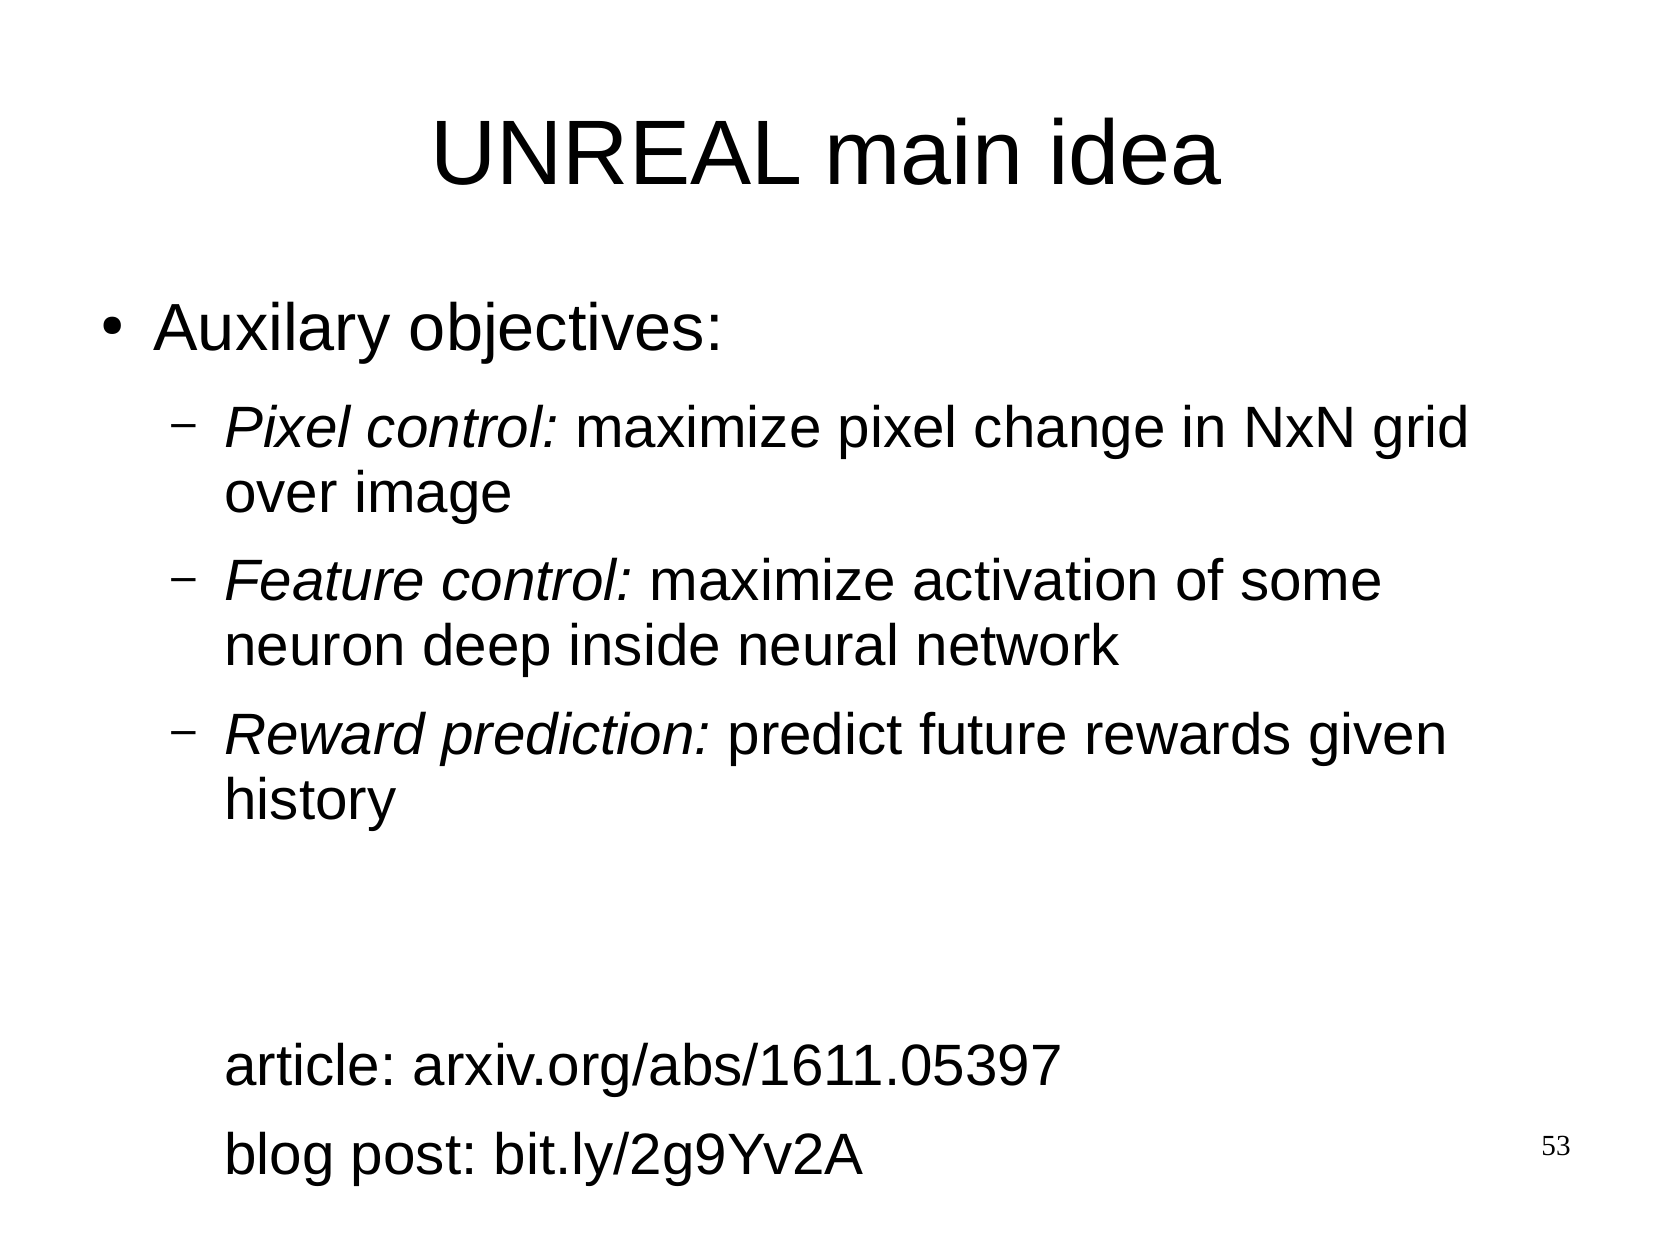

# UNREAL main idea
Auxilary objectives:
Pixel control: maximize pixel change in NxN grid over image
Feature control: maximize activation of some neuron deep inside neural network
Reward prediction: predict future rewards given history
article: arxiv.org/abs/1611.05397
blog post: bit.ly/2g9Yv2A
53